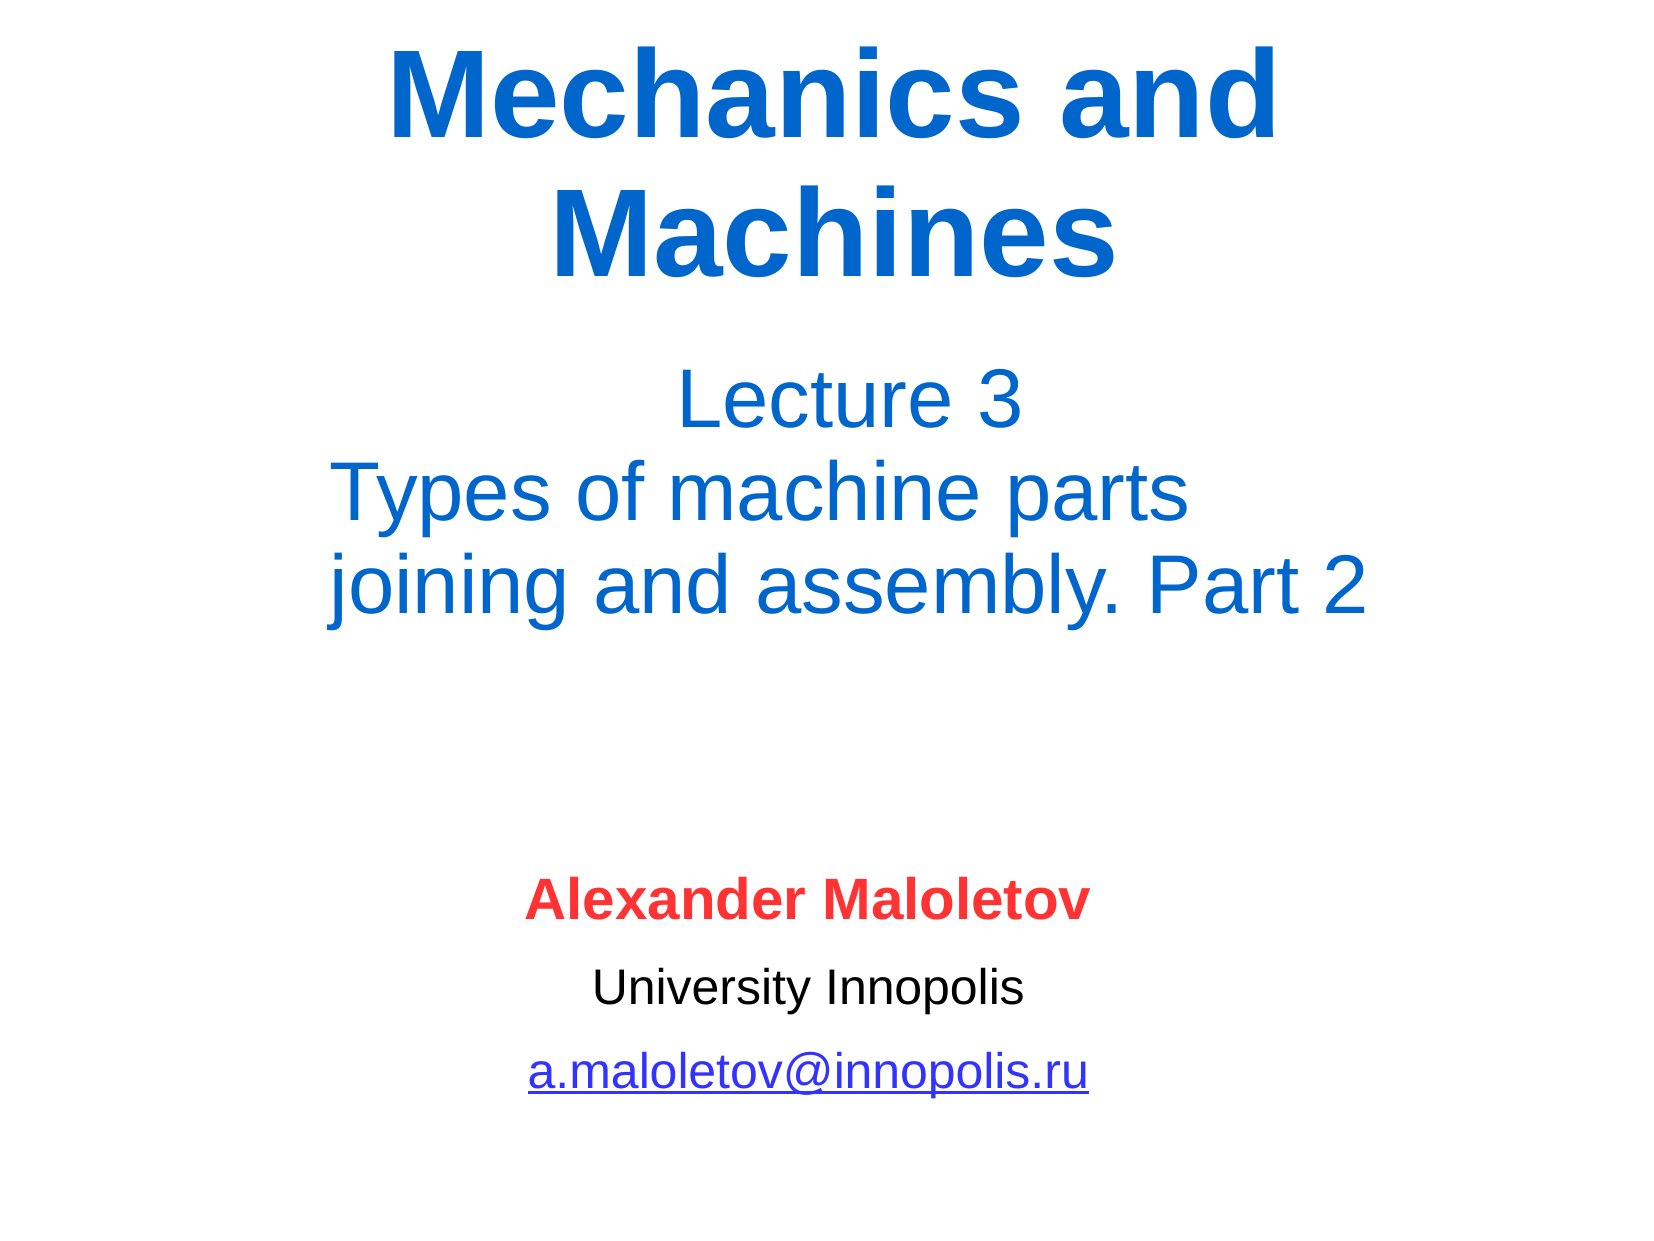

# Mechanics and Machines
Lecture 3
Types of machine parts
joining and assembly. Part 2
Alexander Maloletov
University Innopolis
a.maloletov@innopolis.ru